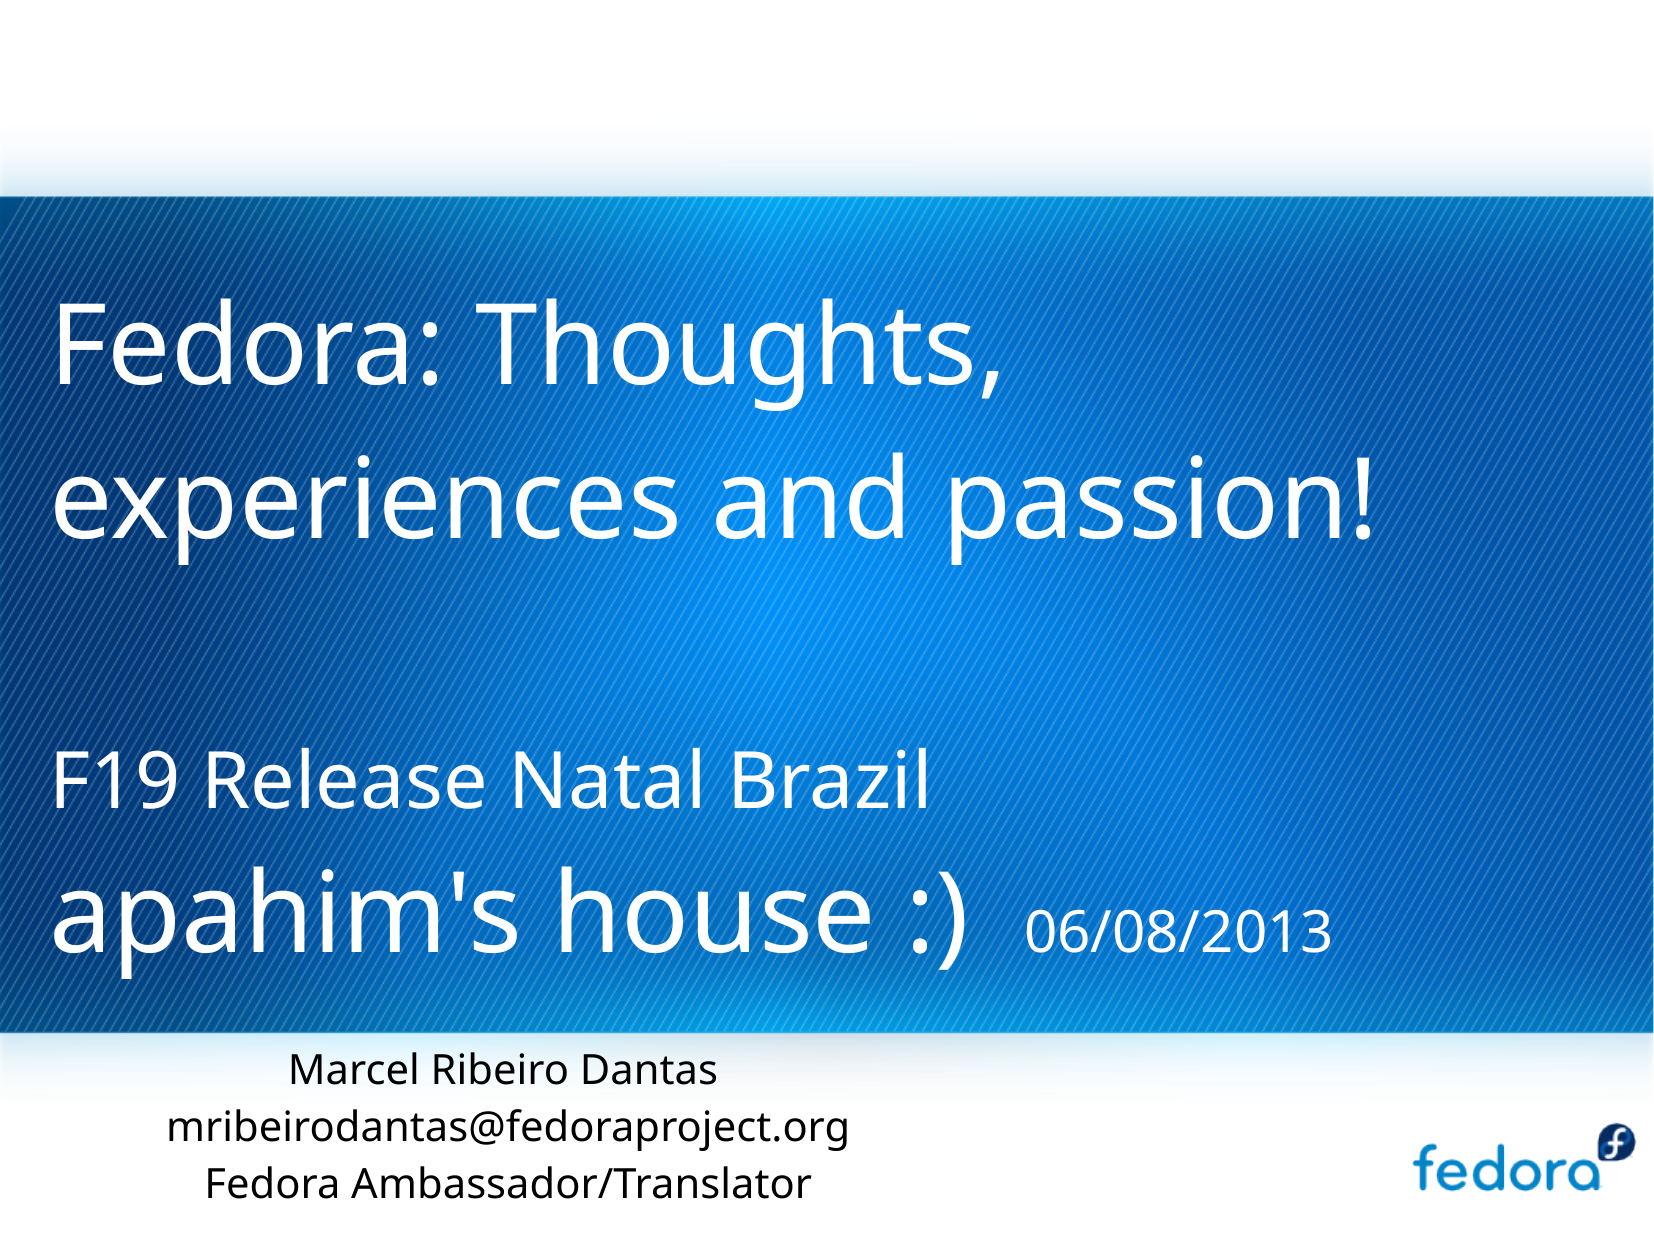

Fedora: Thoughts, experiences and passion!
F19 Release Natal Brazil
apahim's house :)	06/08/2013
# Marcel Ribeiro Dantas mribeirodantas@fedoraproject.org
Fedora Ambassador/Translator